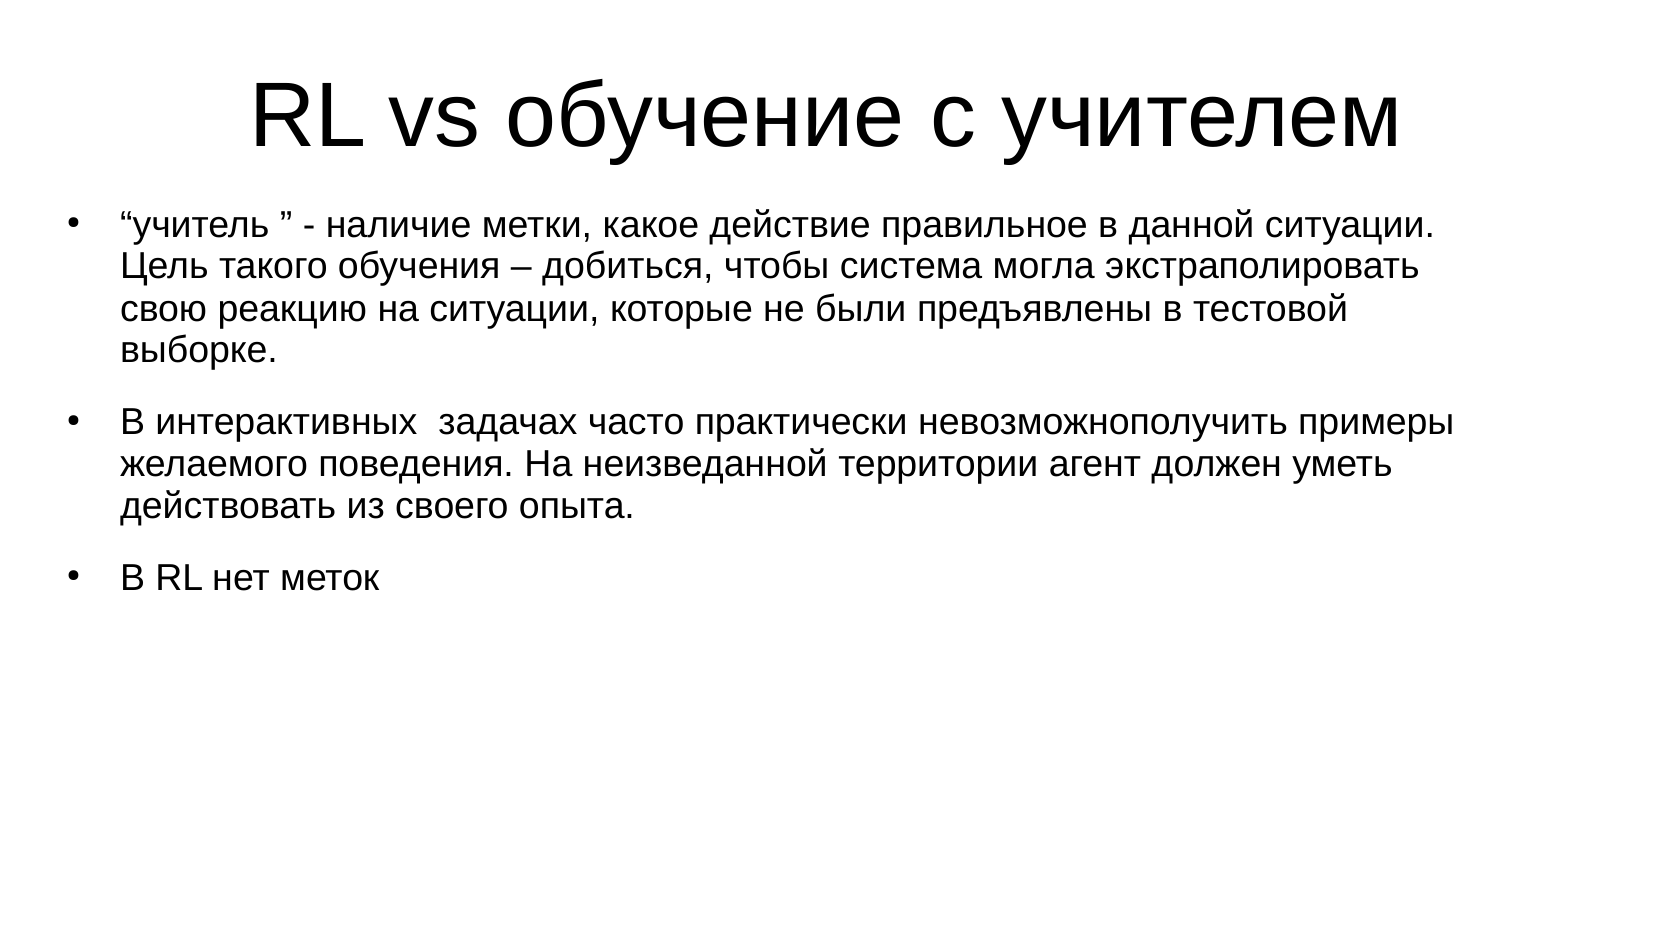

# RL vs обучение с учителем
“учитель ” - наличие метки, какое действие правильное в данной ситуации. Цель такого обучения – добиться, чтобы система могла экстраполировать свою реакцию на ситуации, которые не были предъявлены в тестовой выборке.
В интерактивных задачах часто практически невозможнополучить примеры желаемого поведения. На неизведанной территории агент должен уметь действовать из своего опыта.
В RL нет меток